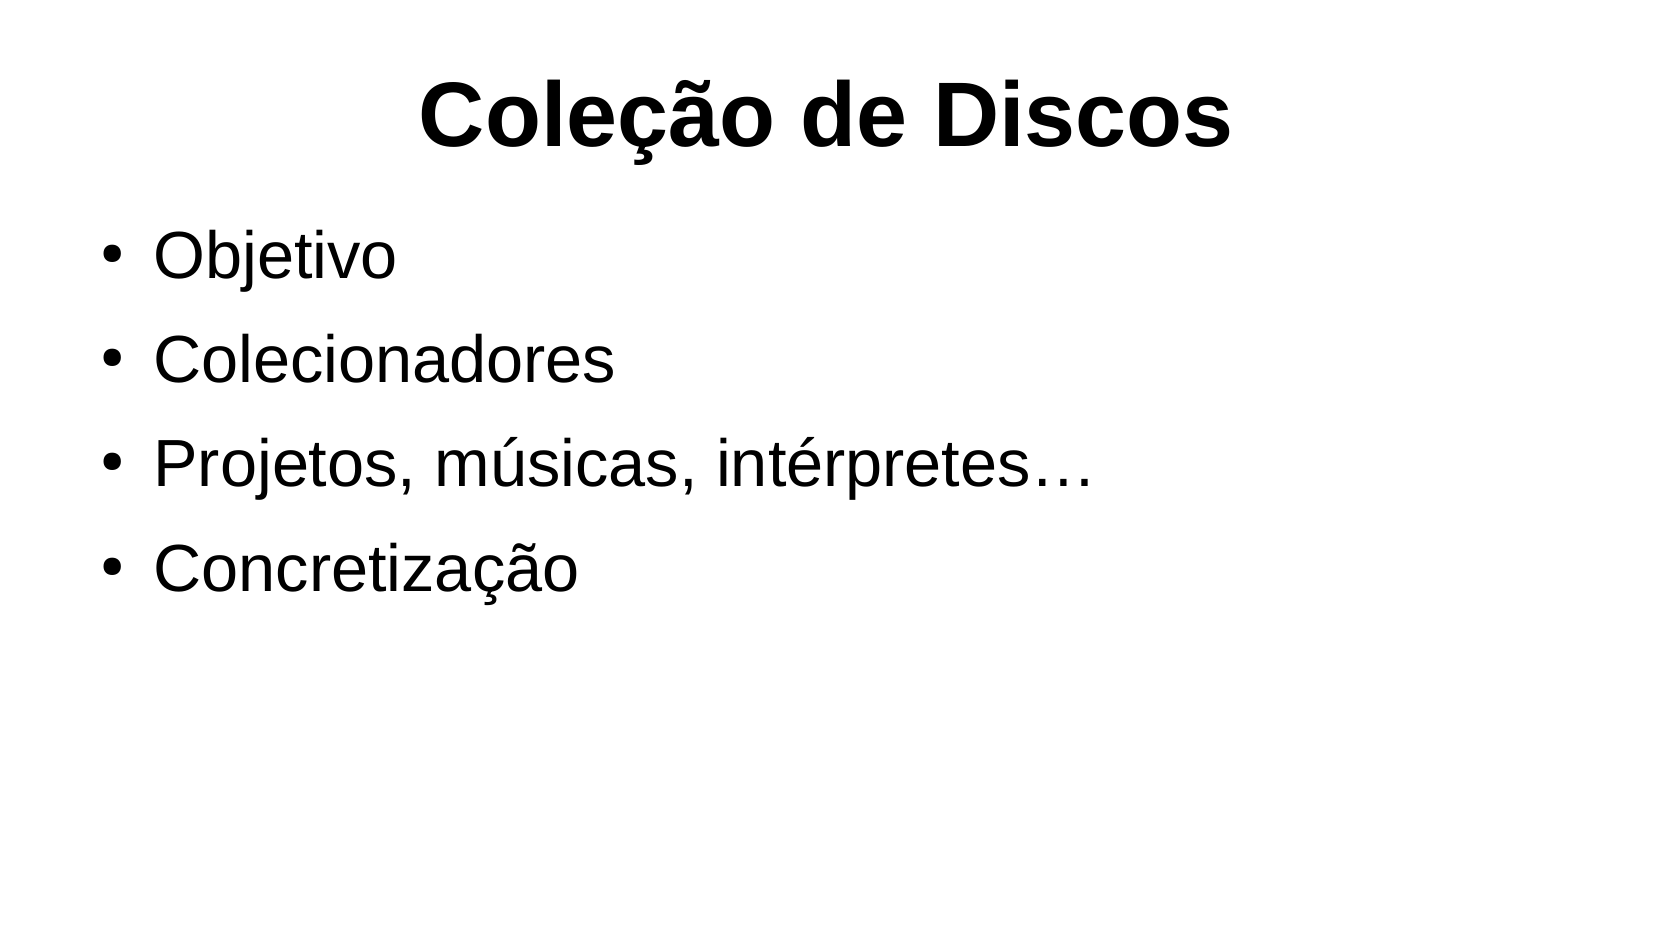

# Coleção de Discos
Objetivo
Colecionadores
Projetos, músicas, intérpretes…
Concretização